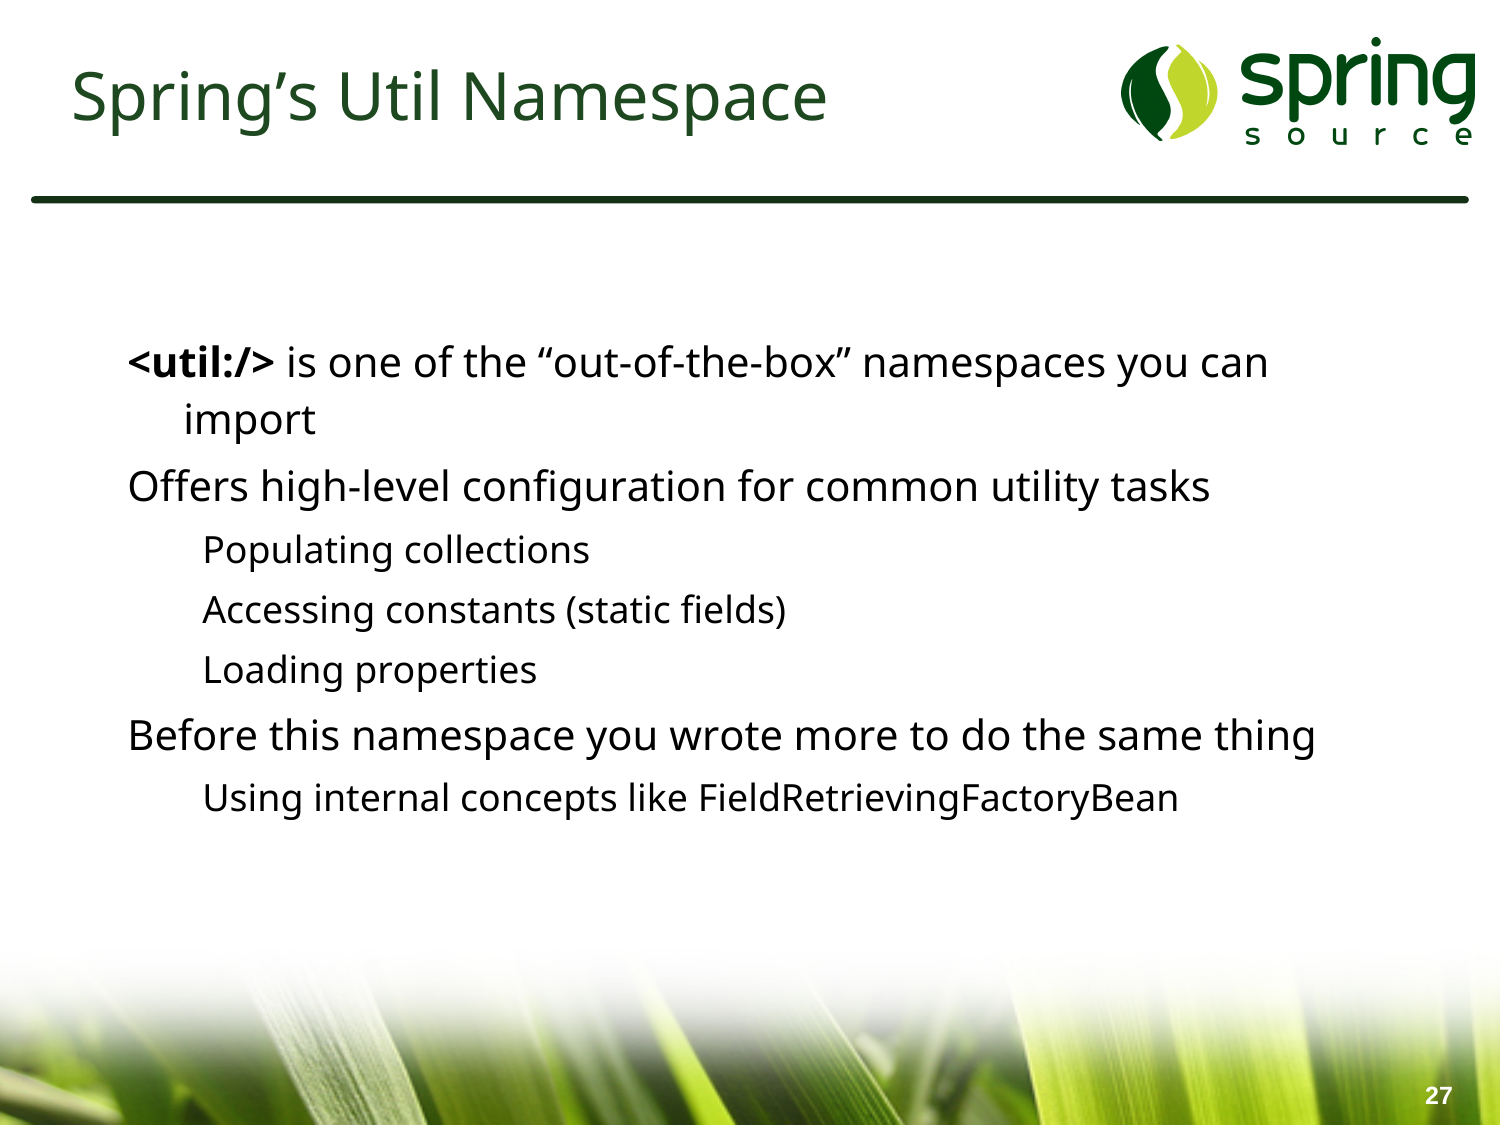

# Spring’s Util Namespace
<util:/> is one of the “out-of-the-box” namespaces you can import
Offers high-level configuration for common utility tasks
Populating collections
Accessing constants (static fields)
Loading properties
Before this namespace you wrote more to do the same thing
Using internal concepts like FieldRetrievingFactoryBean